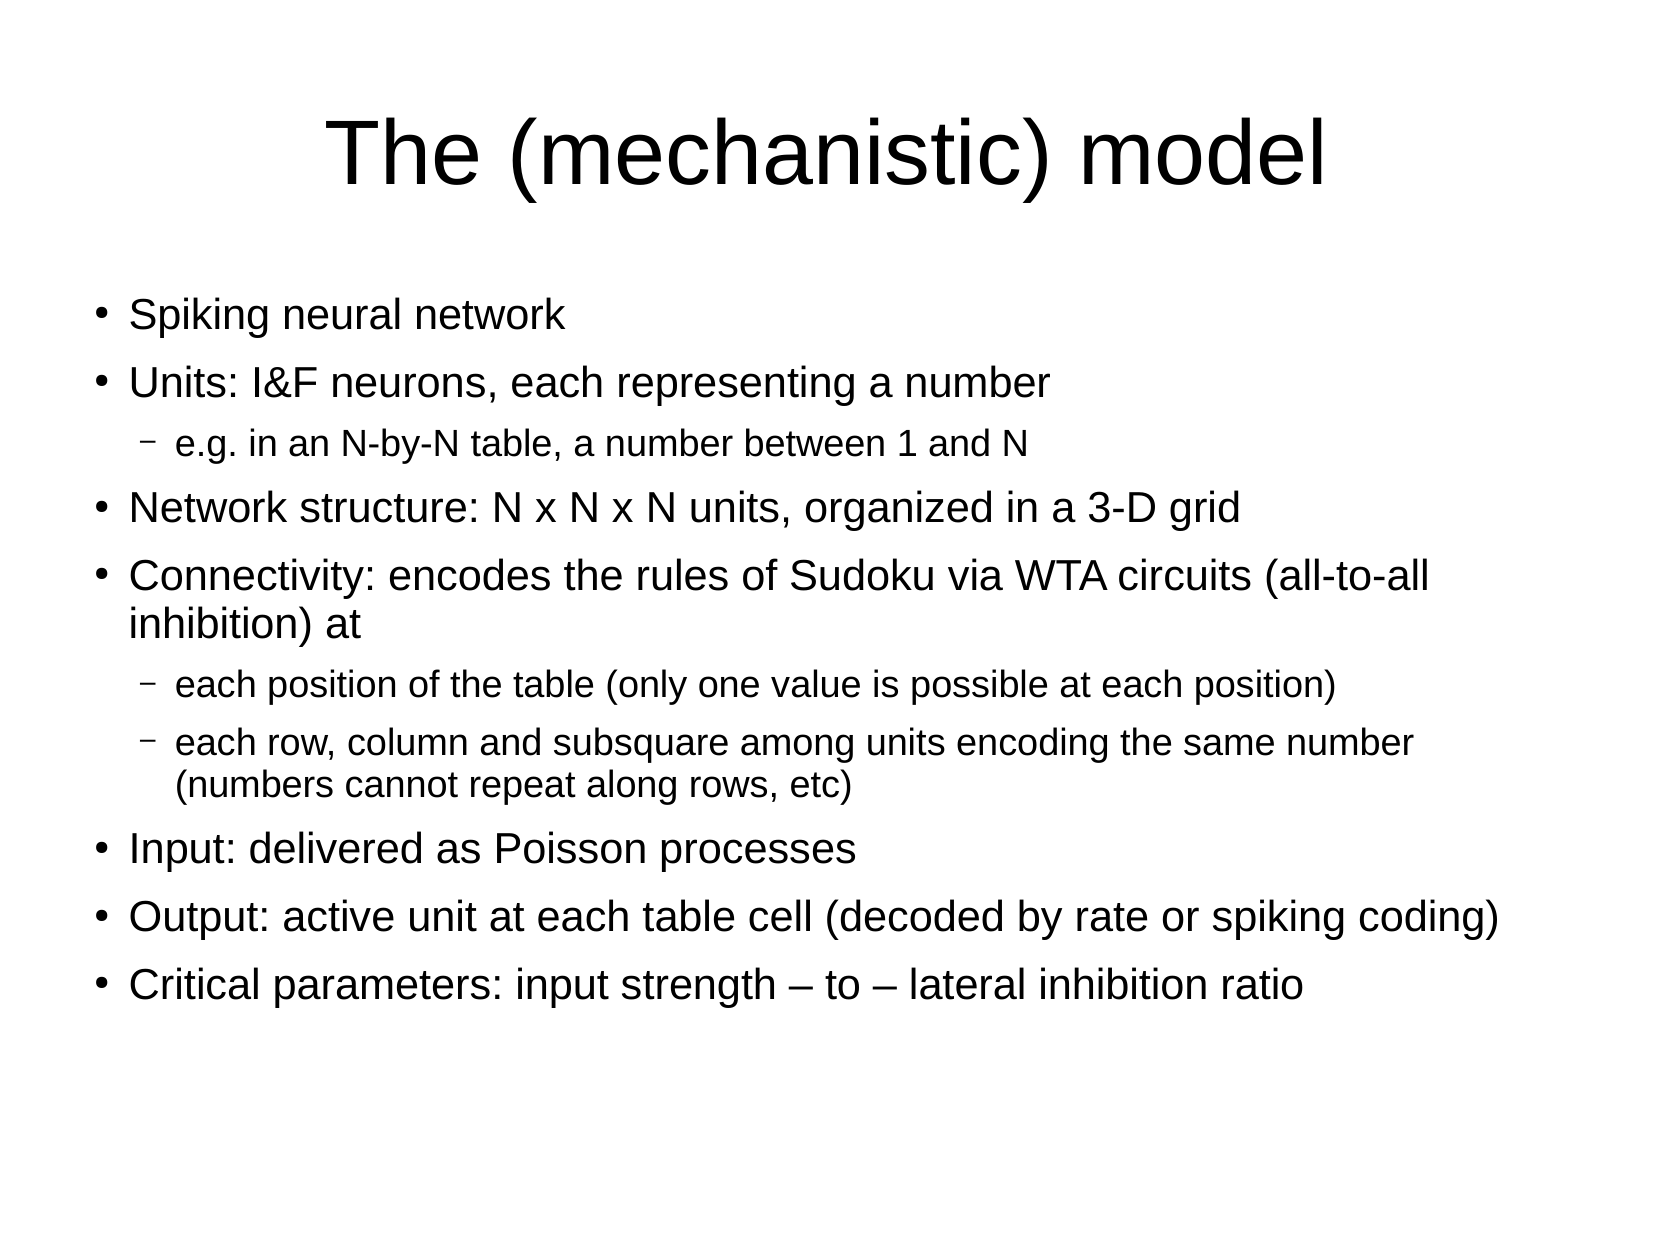

# The (mechanistic) model
Spiking neural network
Units: I&F neurons, each representing a number
e.g. in an N-by-N table, a number between 1 and N
Network structure: N x N x N units, organized in a 3-D grid
Connectivity: encodes the rules of Sudoku via WTA circuits (all-to-all inhibition) at
each position of the table (only one value is possible at each position)
each row, column and subsquare among units encoding the same number (numbers cannot repeat along rows, etc)
Input: delivered as Poisson processes
Output: active unit at each table cell (decoded by rate or spiking coding)
Critical parameters: input strength – to – lateral inhibition ratio